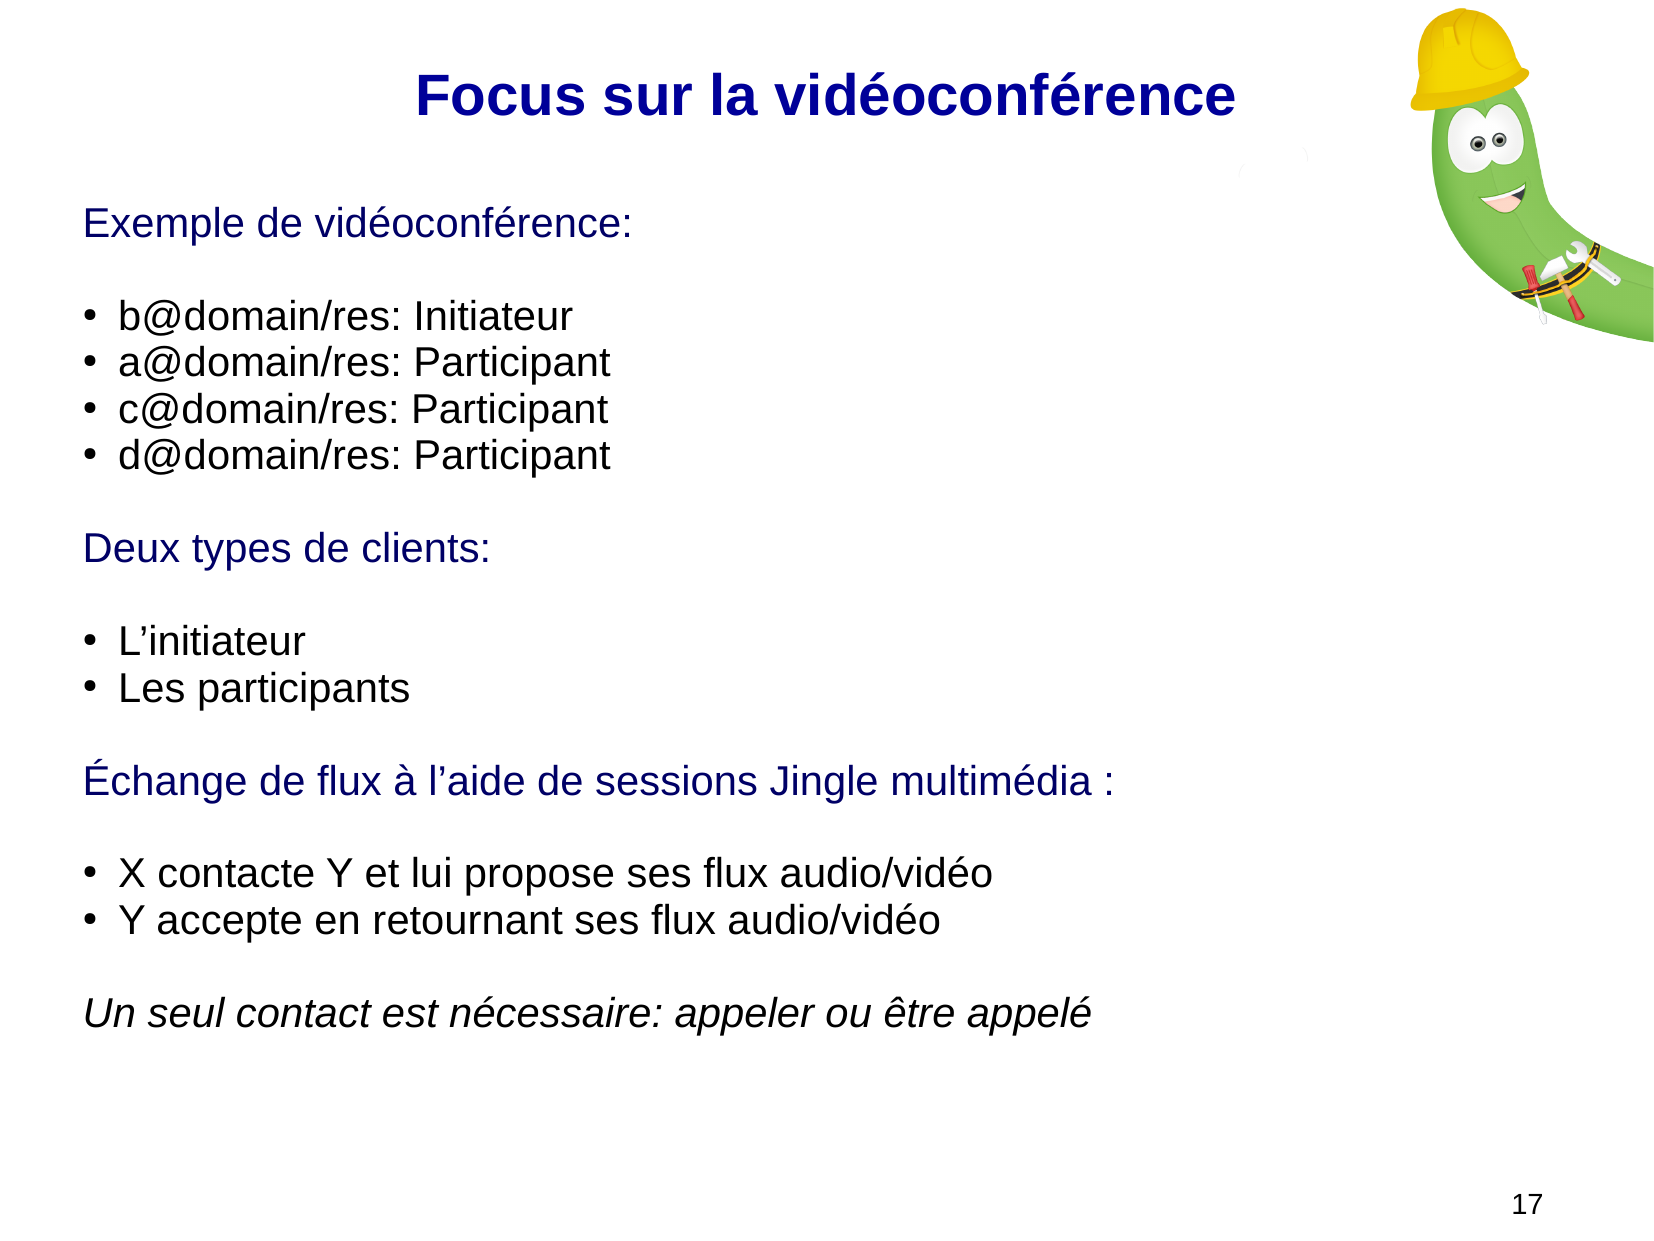

# Focus sur la vidéoconférence
Exemple de vidéoconférence:
b@domain/res: Initiateur
a@domain/res: Participant
c@domain/res: Participant
d@domain/res: Participant
Deux types de clients:
L’initiateur
Les participants
Échange de flux à l’aide de sessions Jingle multimédia :
X contacte Y et lui propose ses flux audio/vidéo
Y accepte en retournant ses flux audio/vidéo
Un seul contact est nécessaire: appeler ou être appelé